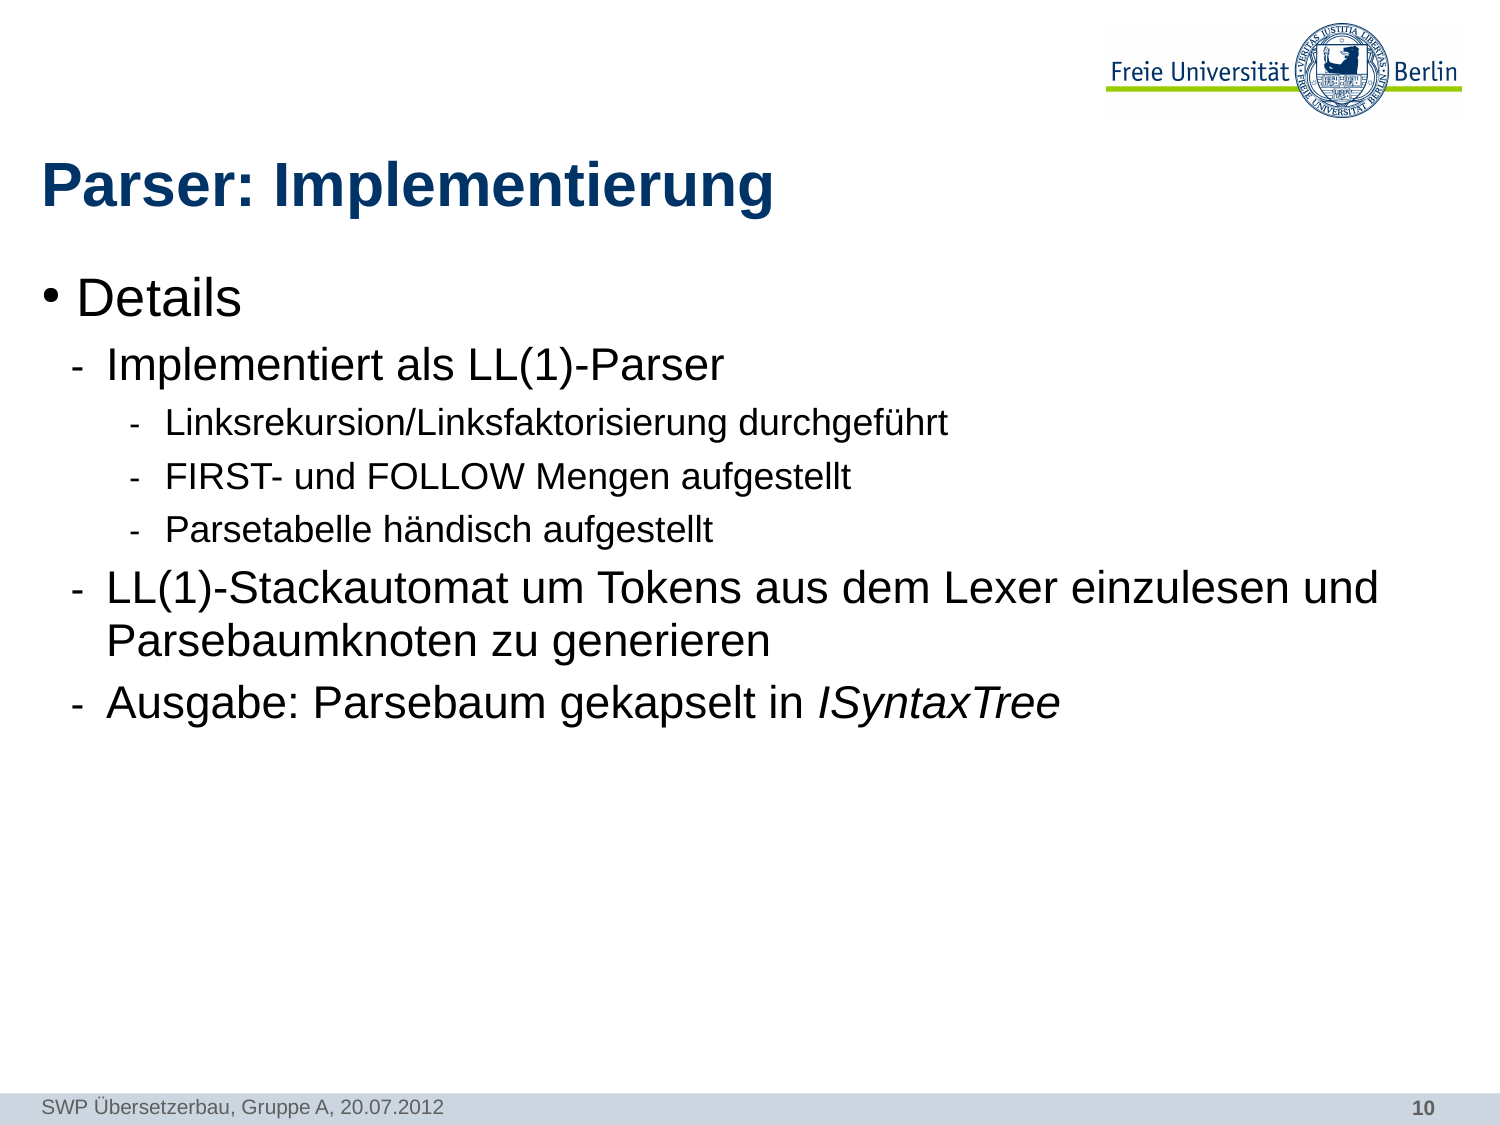

# Parser: Implementierung
Details
Implementiert als LL(1)-Parser
Linksrekursion/Linksfaktorisierung durchgeführt
FIRST- und FOLLOW Mengen aufgestellt
Parsetabelle händisch aufgestellt
LL(1)-Stackautomat um Tokens aus dem Lexer einzulesen und Parsebaumknoten zu generieren
Ausgabe: Parsebaum gekapselt in ISyntaxTree